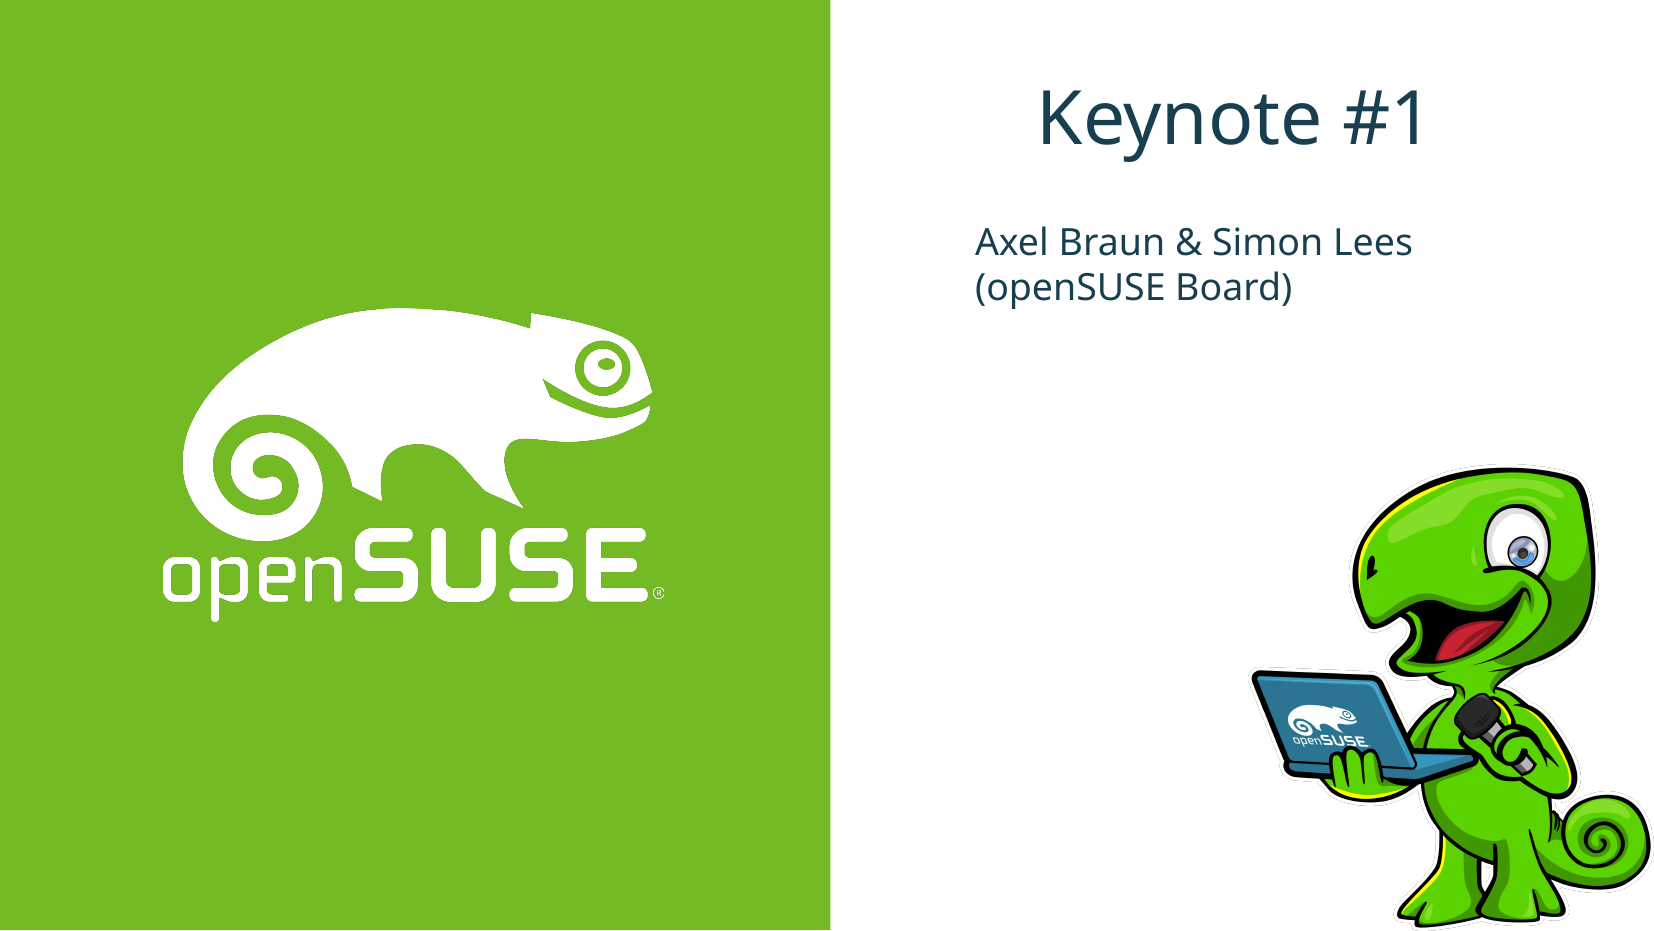

Keynote #1
Axel Braun & Simon Lees (openSUSE Board)